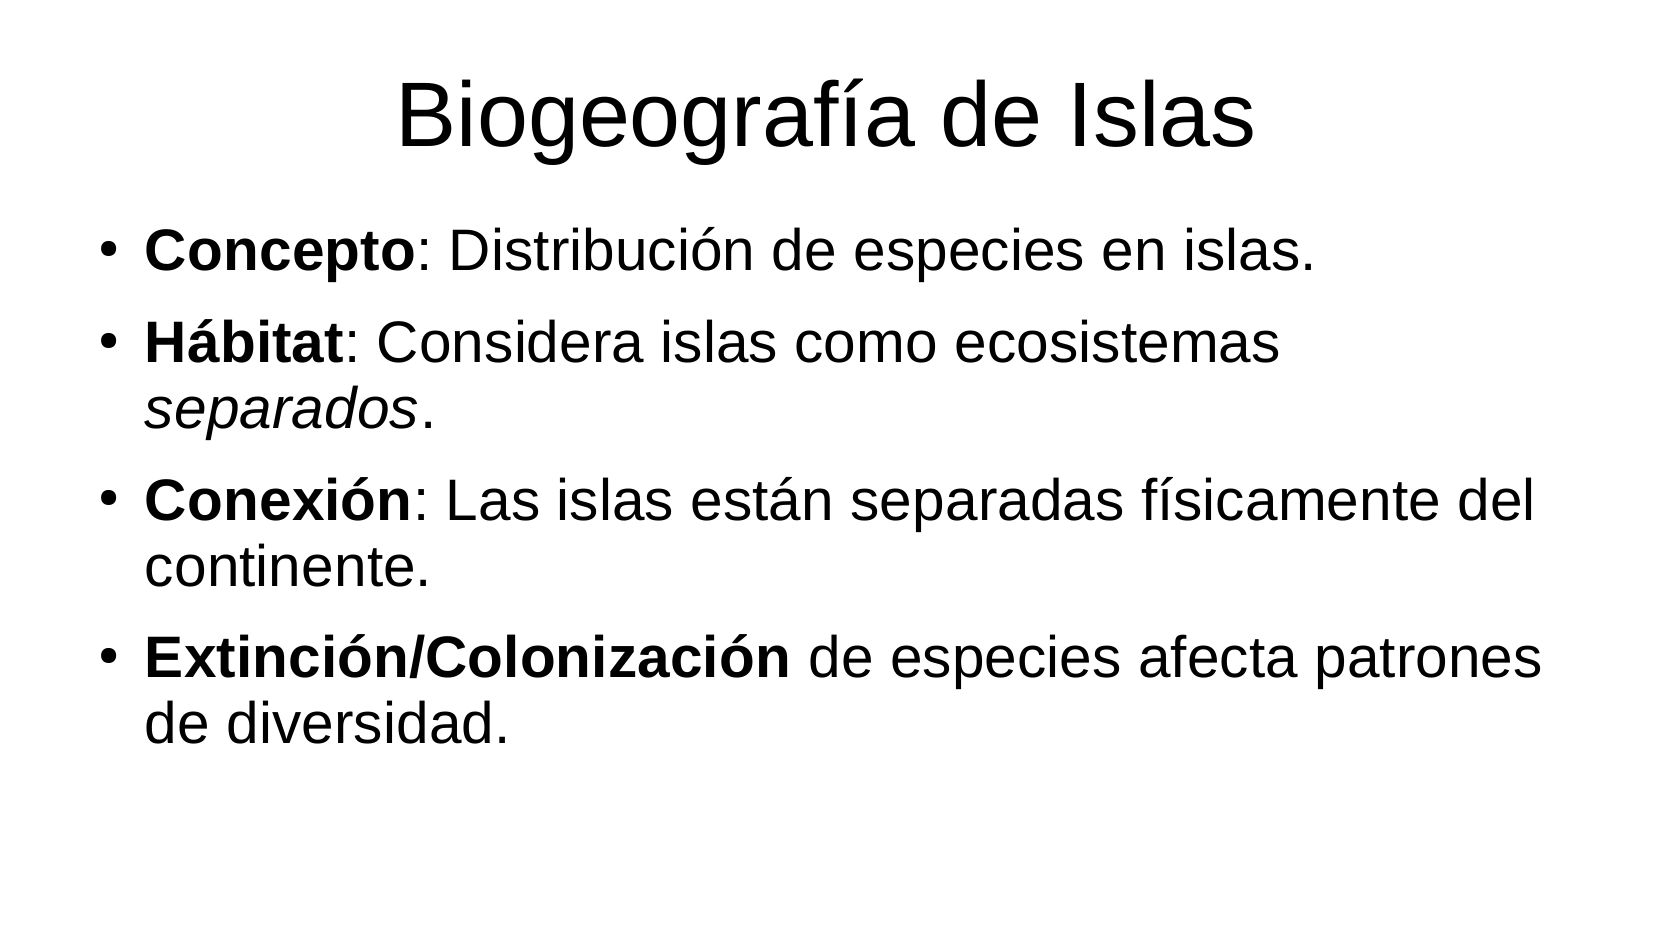

# Biogeografía de Islas
Concepto: Distribución de especies en islas.
Hábitat: Considera islas como ecosistemas separados.
Conexión: Las islas están separadas físicamente del continente.
Extinción/Colonización de especies afecta patrones de diversidad.